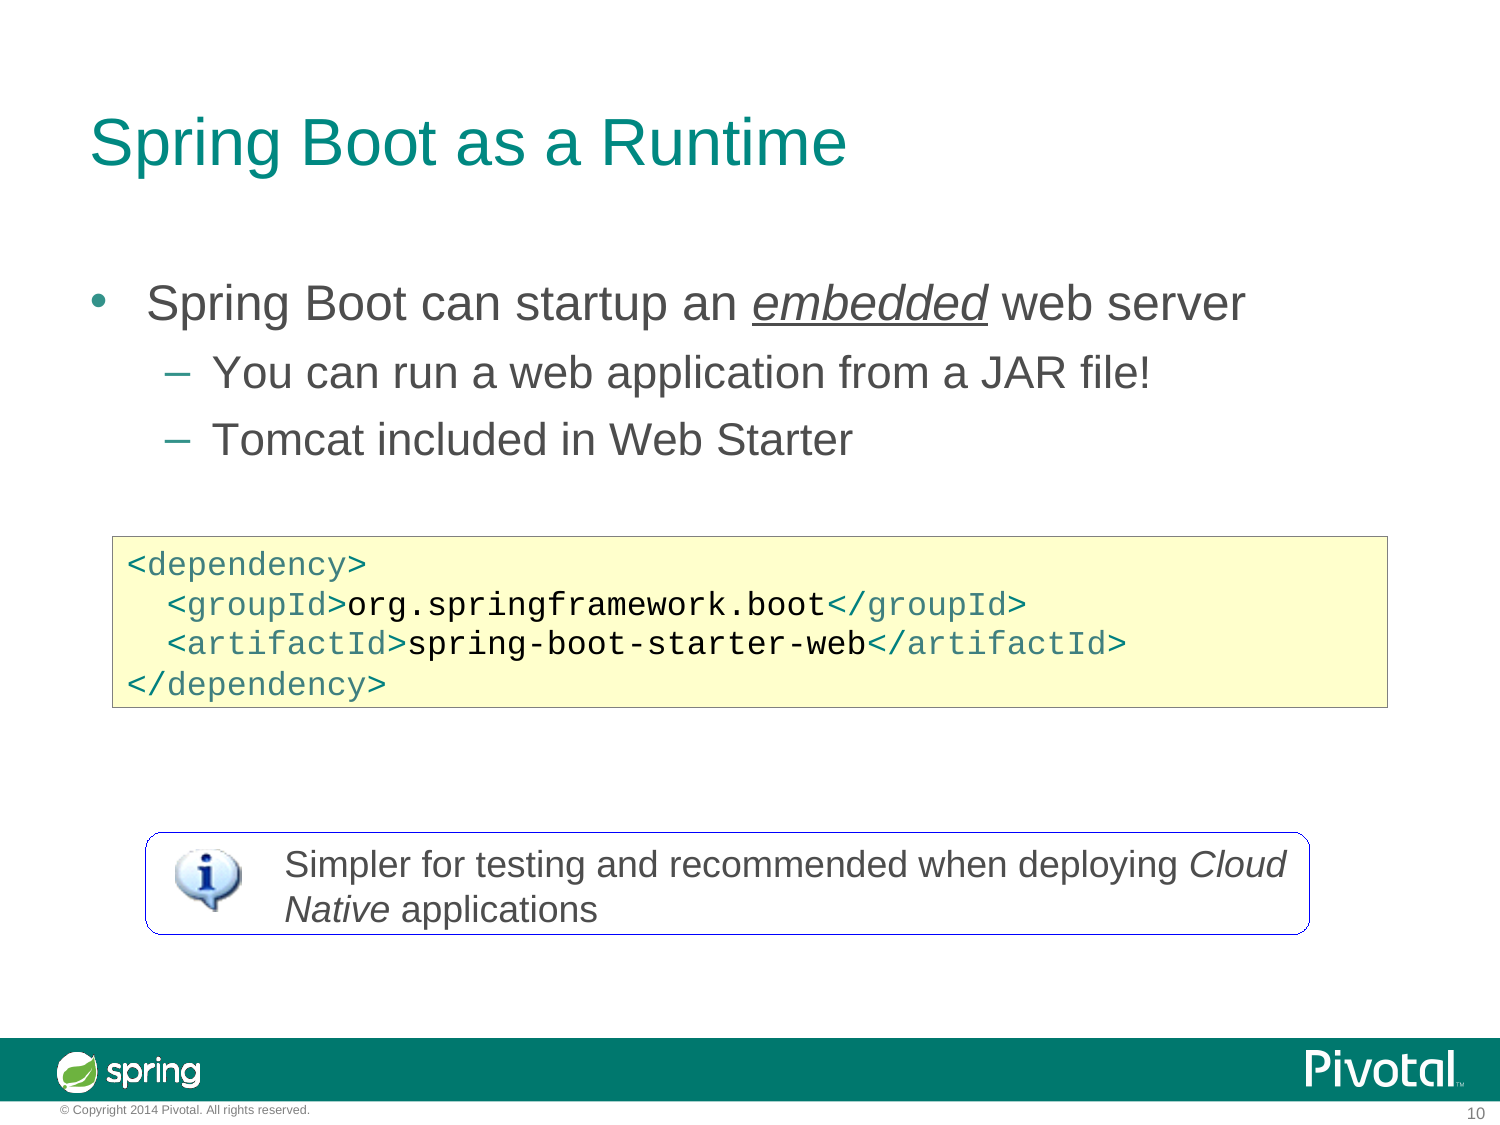

# Spring Boot as a Runtime
Spring Boot can startup an embedded web server
You can run a web application from a JAR file!
Tomcat included in Web Starter
<dependency>
 <groupId>org.springframework.boot</groupId>
 <artifactId>spring-boot-starter-web</artifactId>
</dependency>
Simpler for testing and recommended when deploying Cloud Native applications